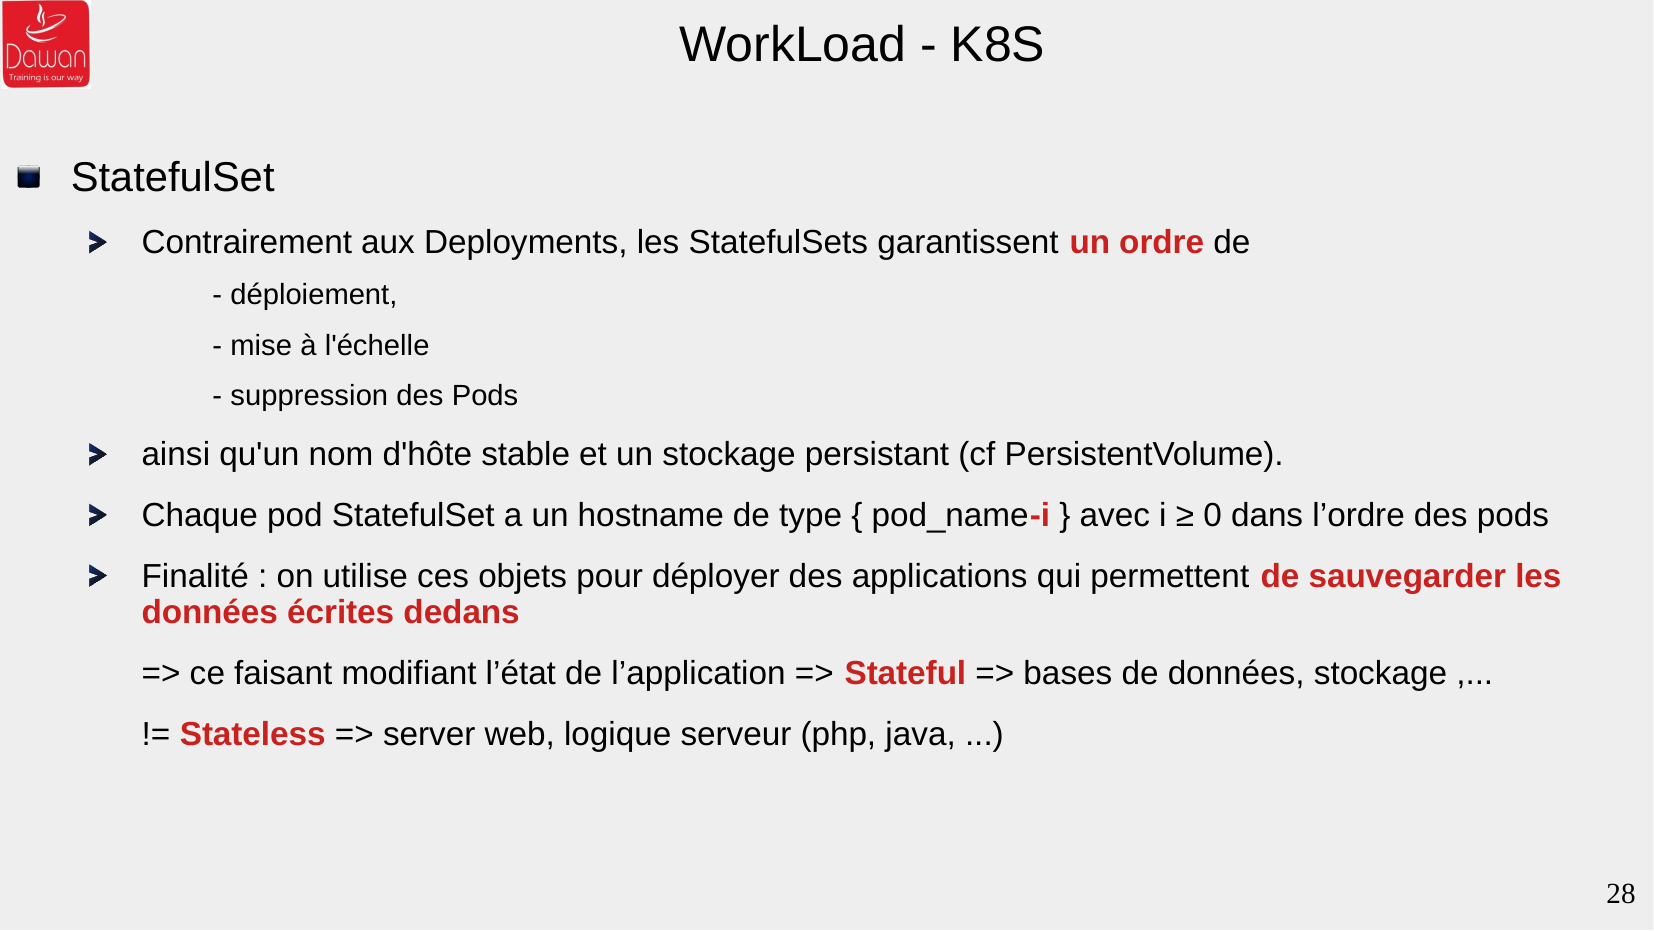

# WorkLoad - K8S
StatefulSet
Contrairement aux Deployments, les StatefulSets garantissent un ordre de
- déploiement,
- mise à l'échelle
- suppression des Pods
ainsi qu'un nom d'hôte stable et un stockage persistant (cf PersistentVolume).
Chaque pod StatefulSet a un hostname de type { pod_name-i } avec i ≥ 0 dans l’ordre des pods
Finalité : on utilise ces objets pour déployer des applications qui permettent de sauvegarder les données écrites dedans
=> ce faisant modifiant l’état de l’application => Stateful => bases de données, stockage ,...
!= Stateless => server web, logique serveur (php, java, ...)
28